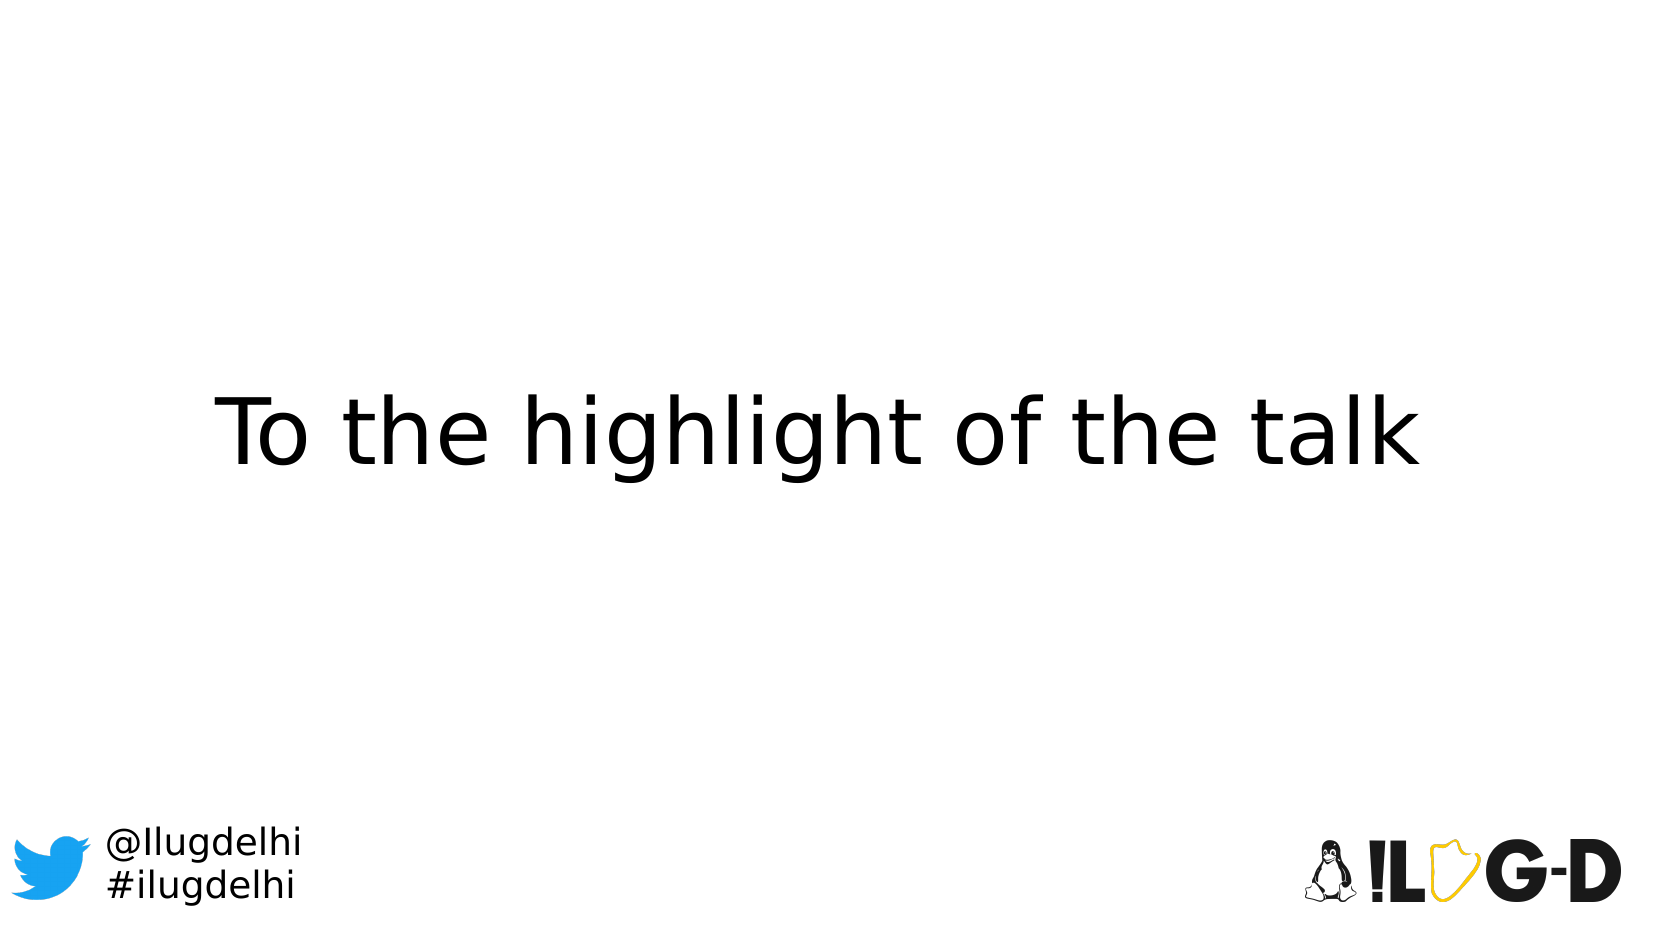

# To the highlight of the talk
@Ilugdelhi
#ilugdelhi